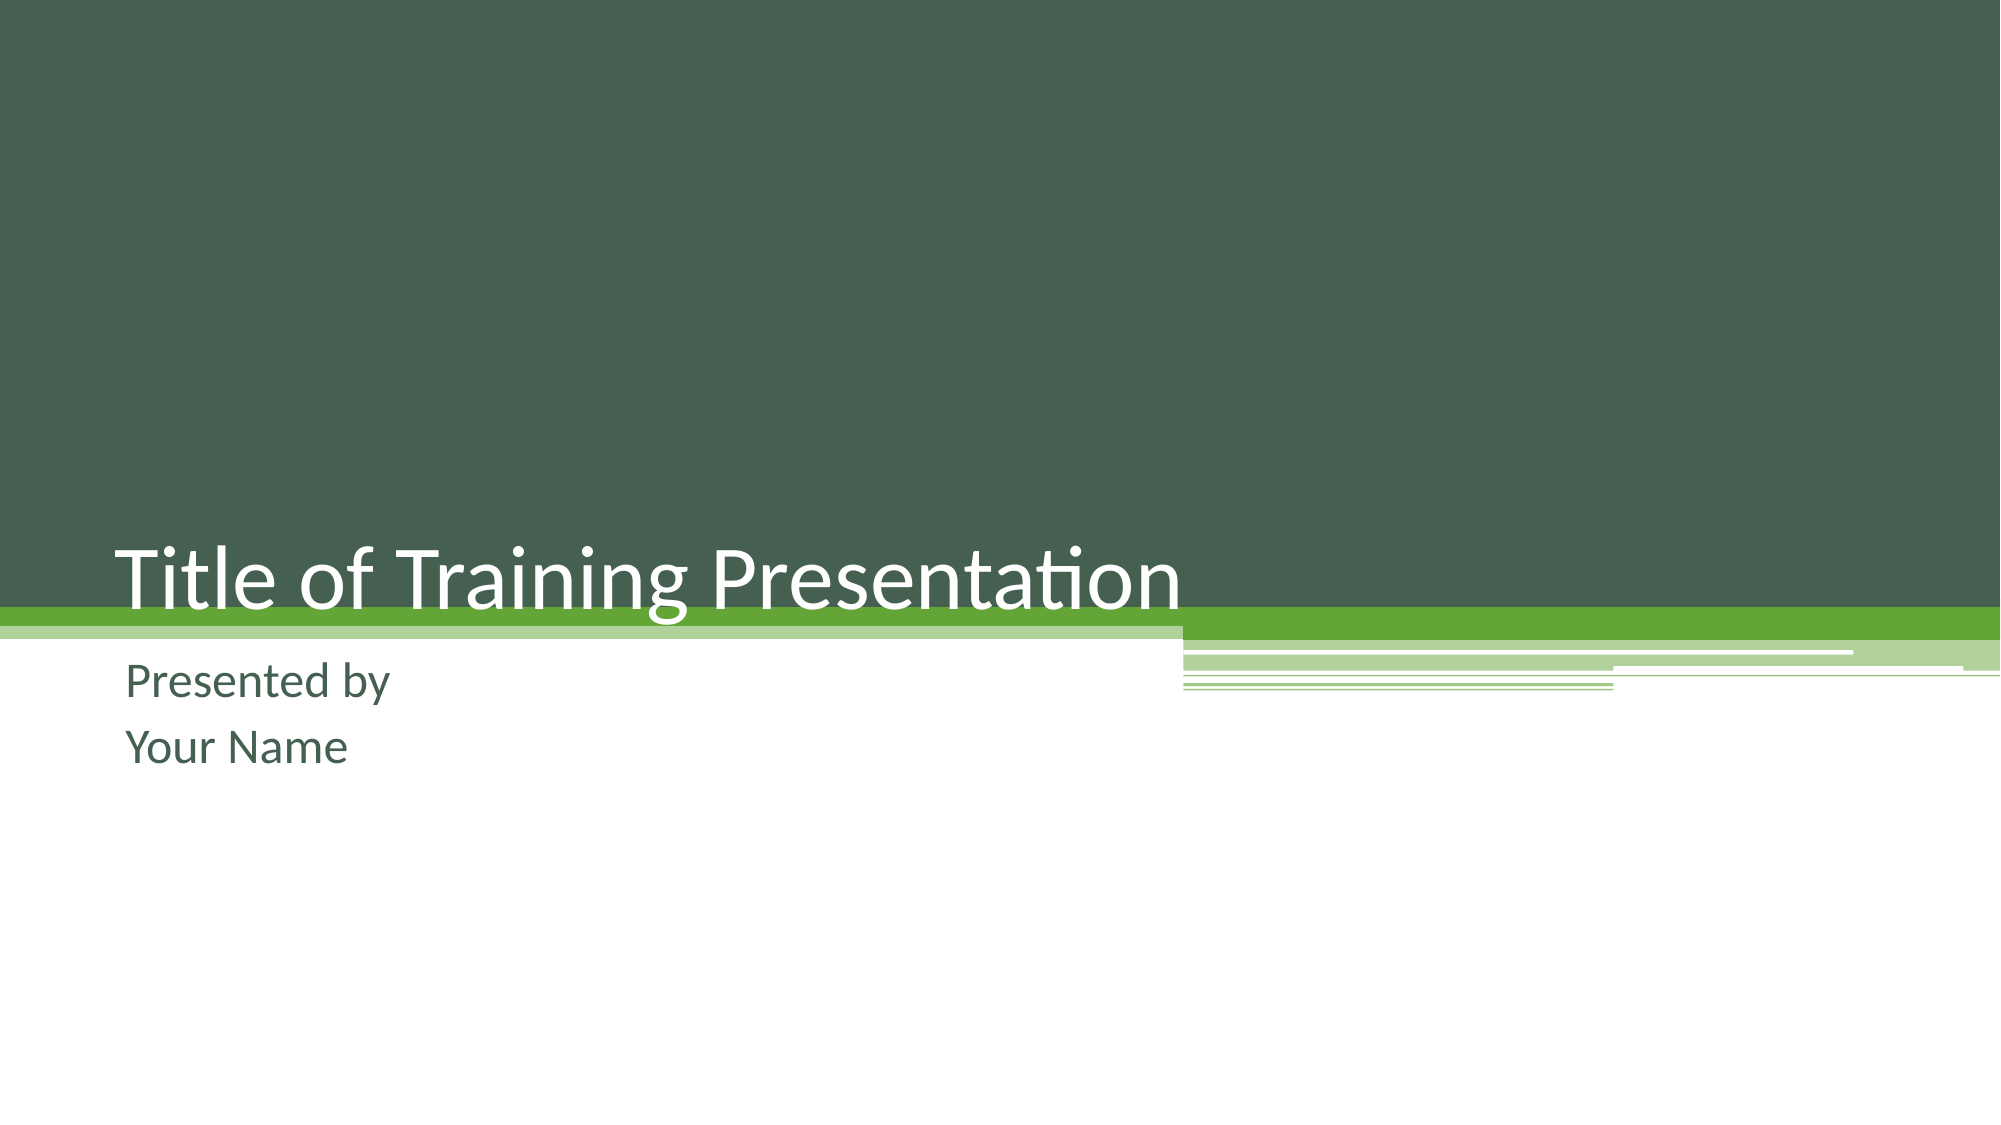

Title of Training Presentation
# Presented by
Your Name